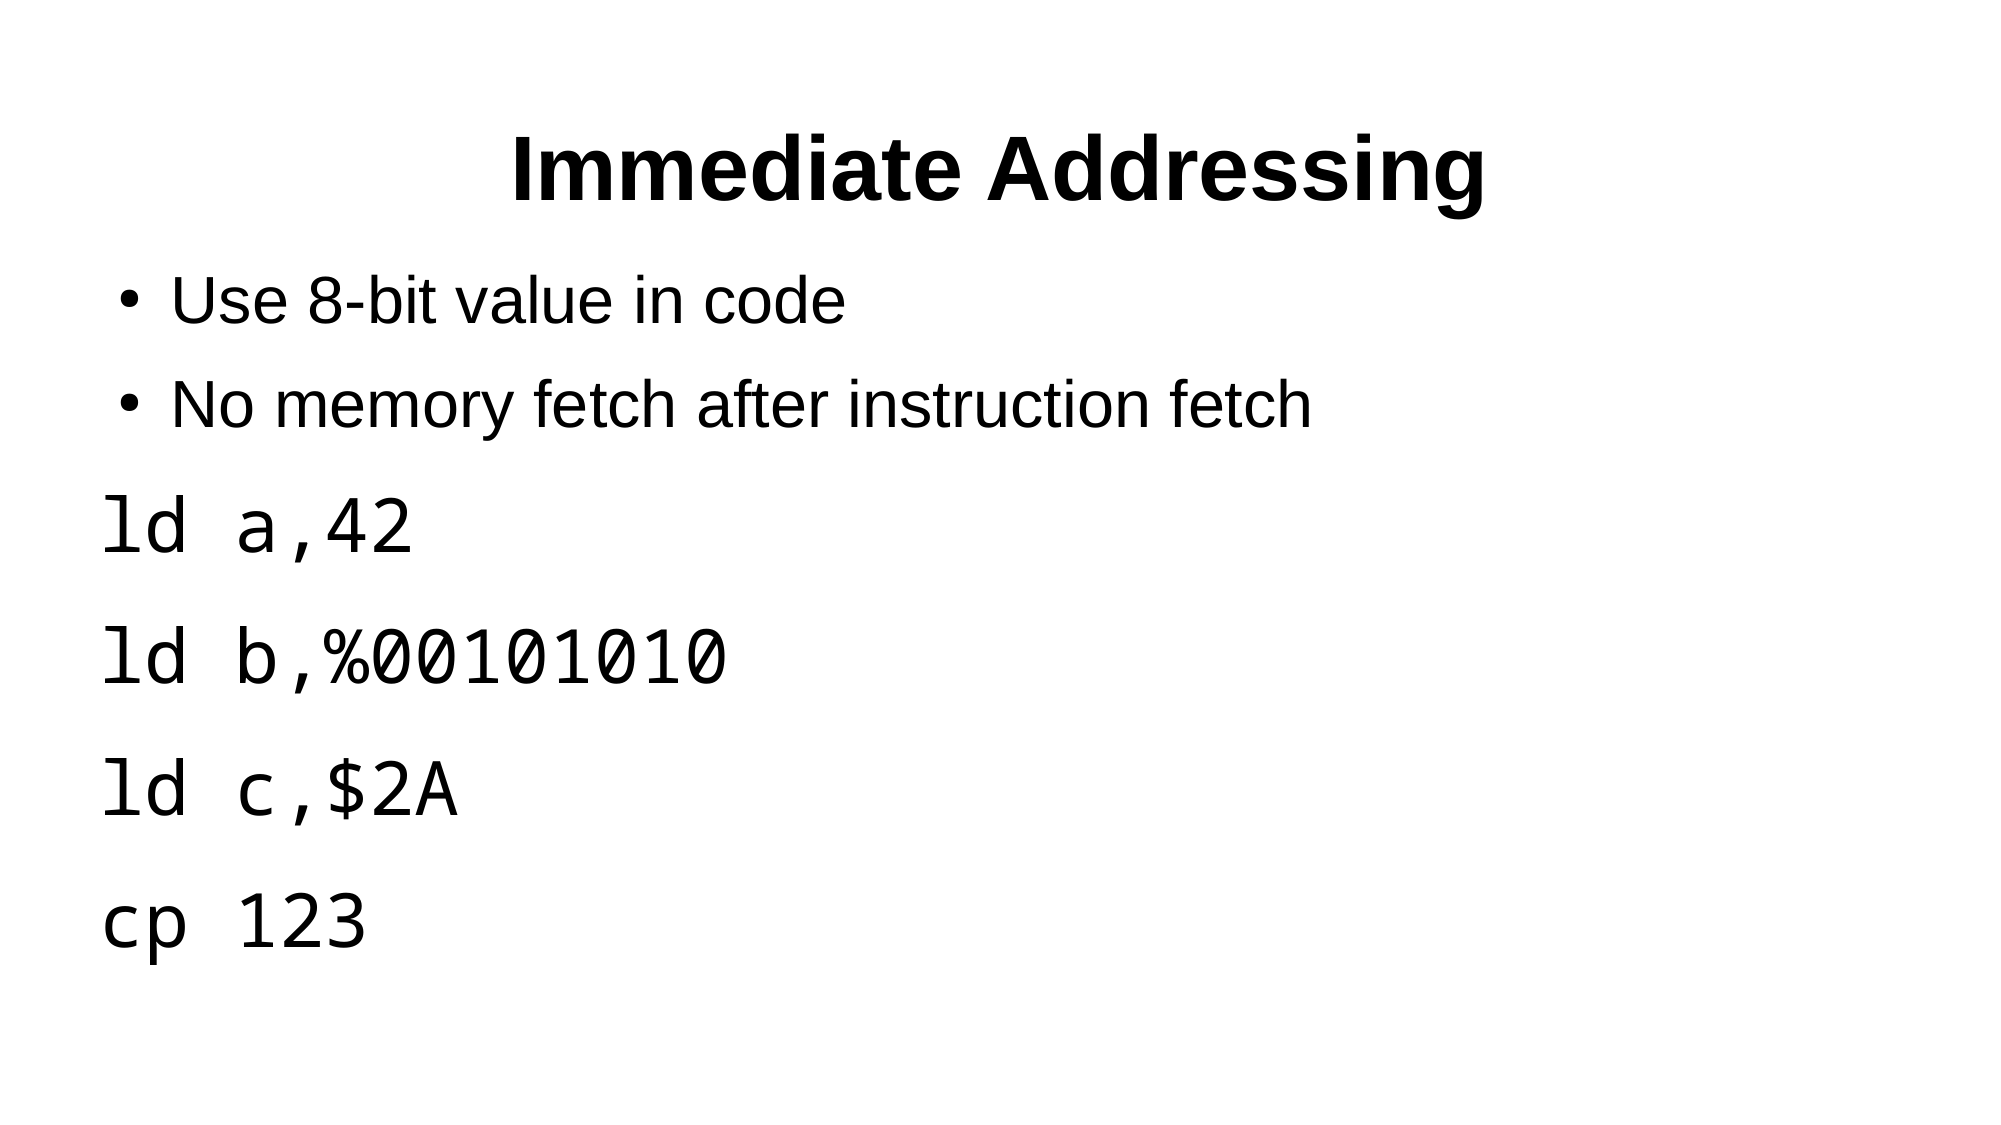

# Immediate Addressing
Use 8-bit value in code
No memory fetch after instruction fetch
ld a,42
ld b,%00101010
ld c,$2A
cp 123